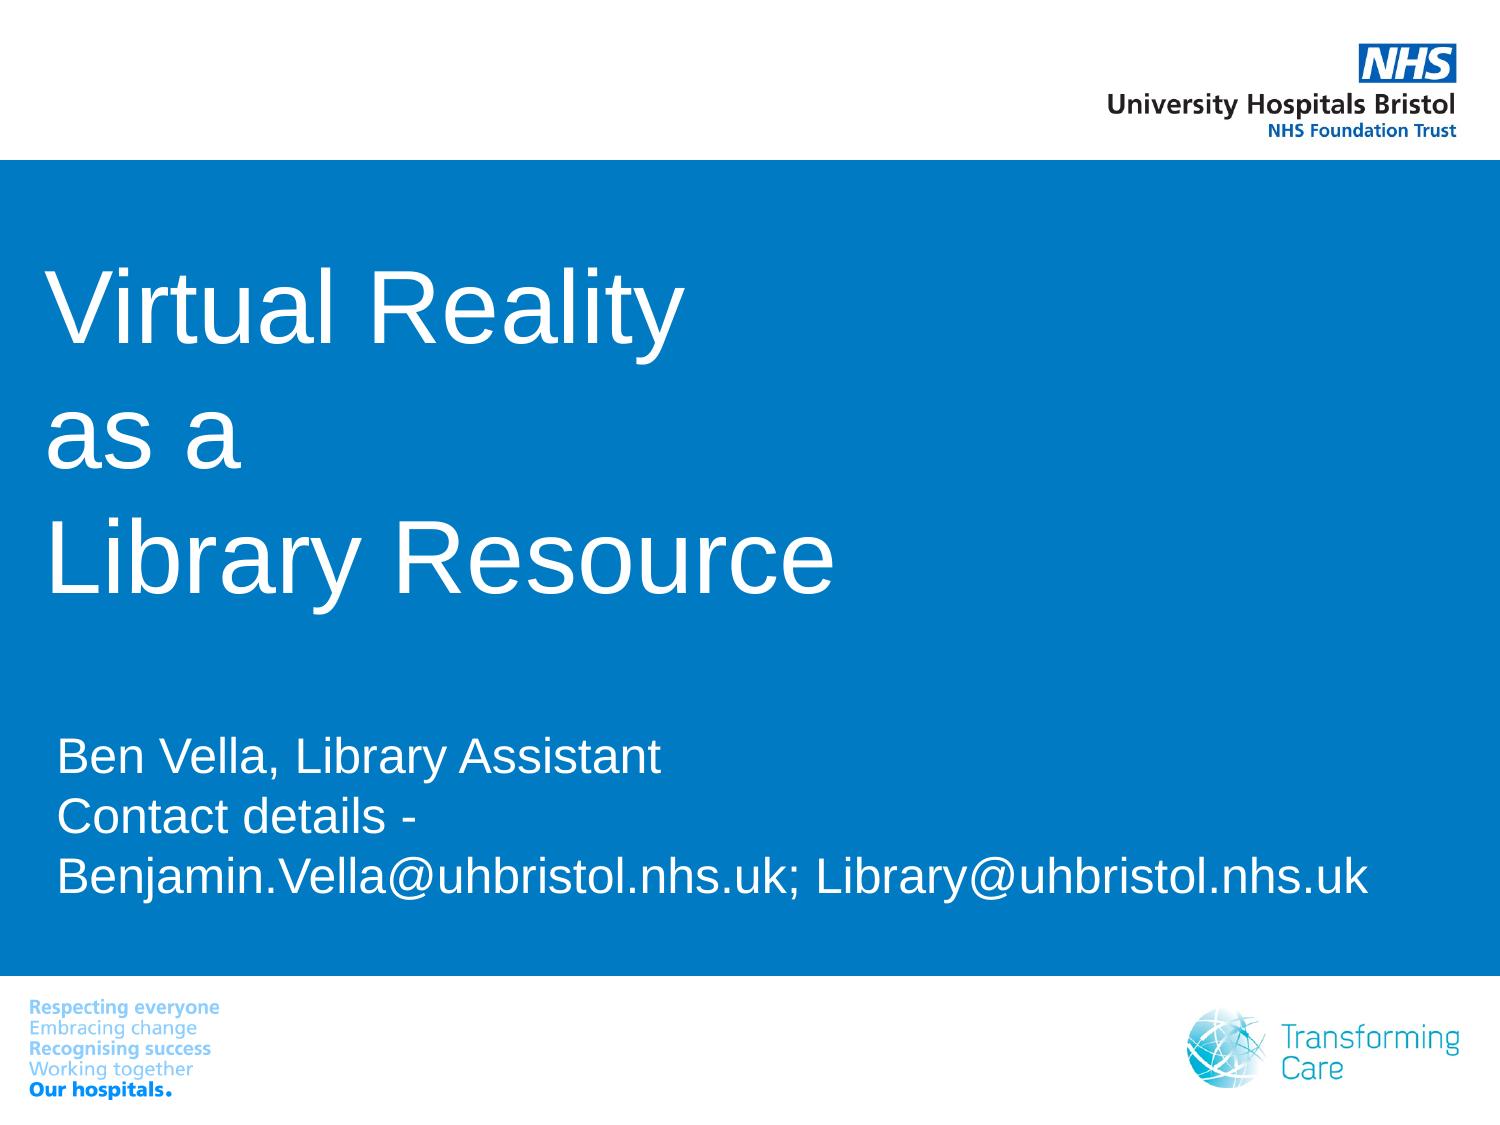

# Virtual Reality
as a
Library Resource
Ben Vella, Library Assistant
Contact details -
Benjamin.Vella@uhbristol.nhs.uk; Library@uhbristol.nhs.uk